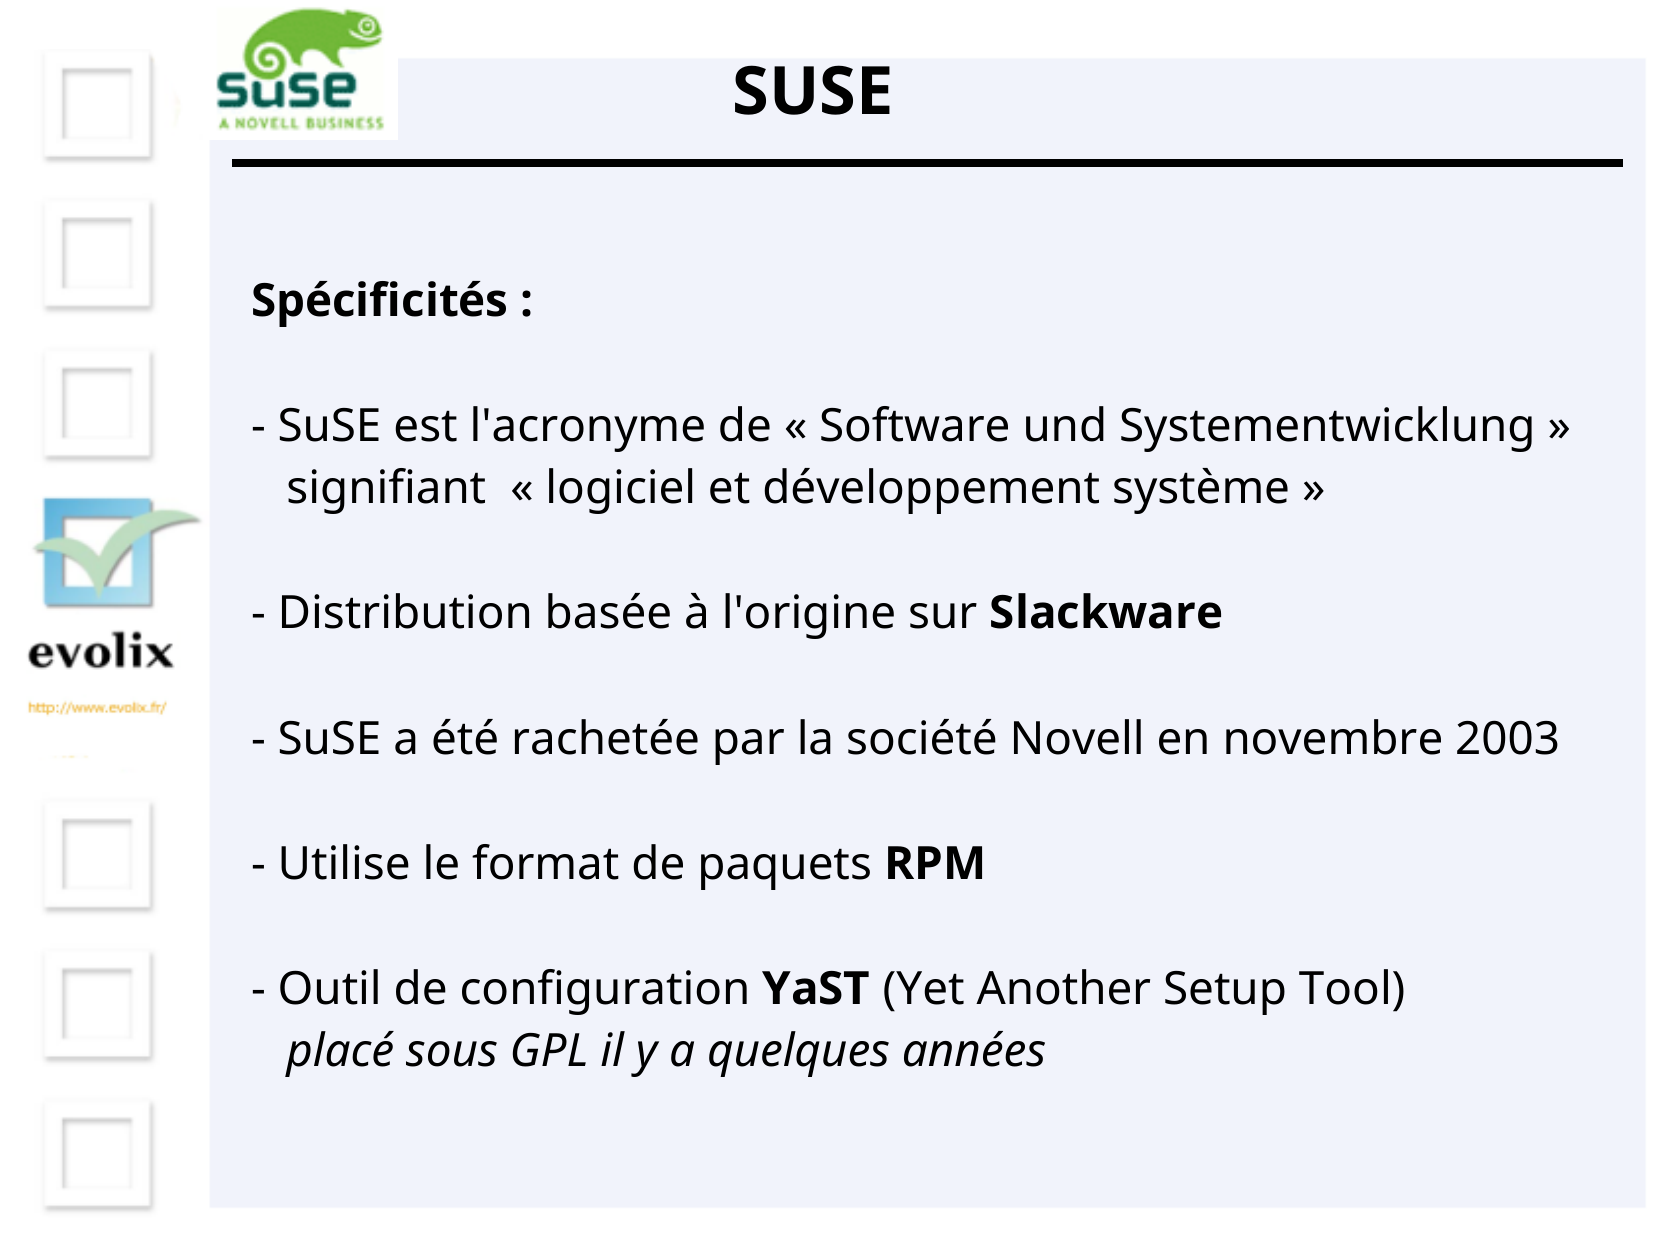

# SUSE
Spécificités :
- SuSE est l'acronyme de « Software und Systementwicklung » signifiant « logiciel et développement système »
- Distribution basée à l'origine sur Slackware
- SuSE a été rachetée par la société Novell en novembre 2003
- Utilise le format de paquets RPM
- Outil de configuration YaST (Yet Another Setup Tool)
placé sous GPL il y a quelques années